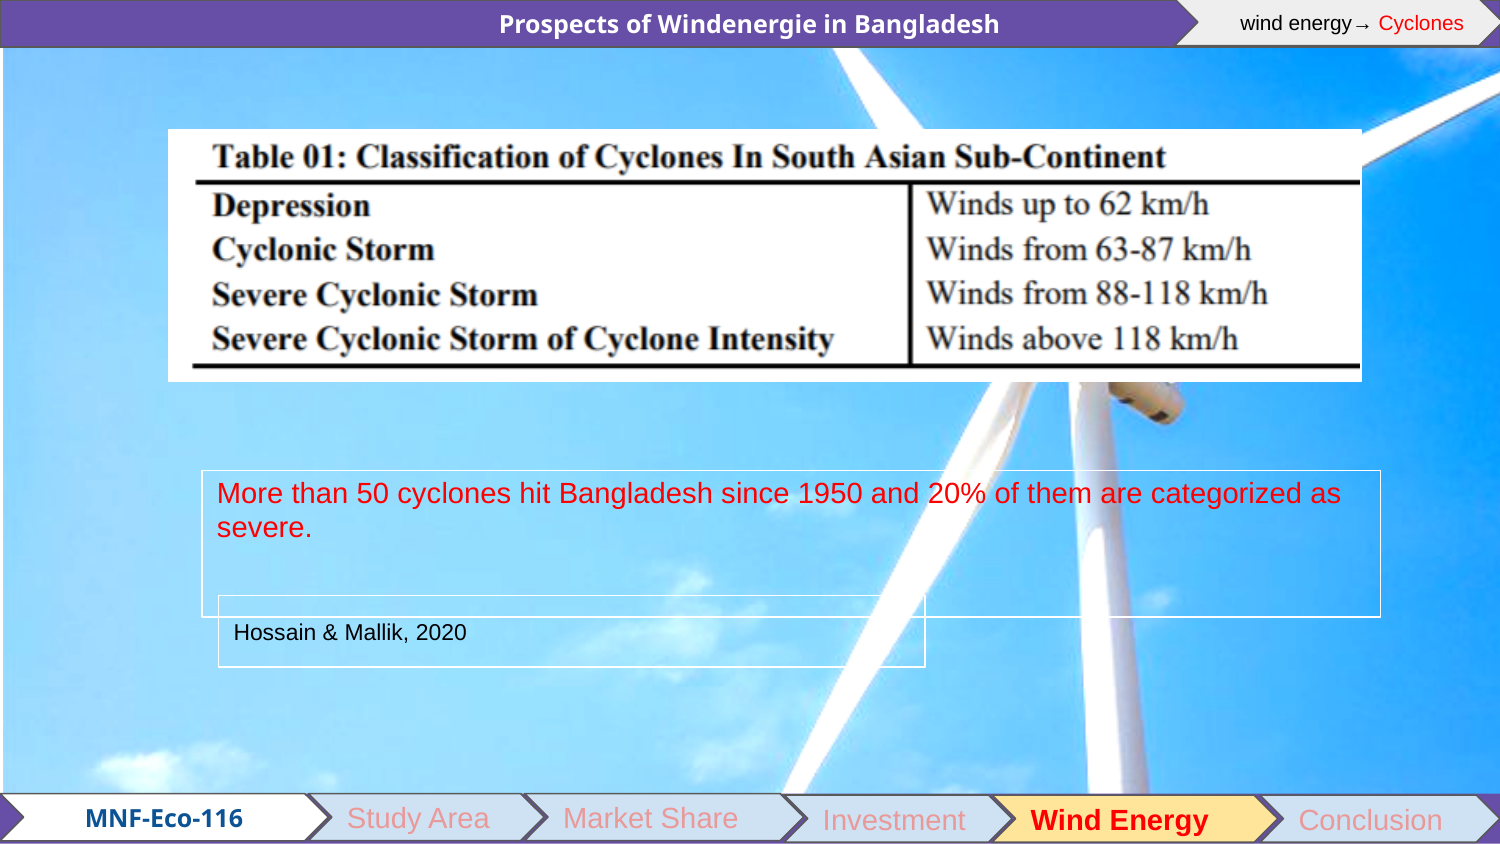

Prospects of Windenergie in Bangladesh
wind energy→ Cyclones
More than 50 cyclones hit Bangladesh since 1950 and 20% of them are categorized as severe.
Hossain & Mallik, 2020
Study Area
Market Share
MNF-Eco-116
Investment
Wind Energy
Conclusion